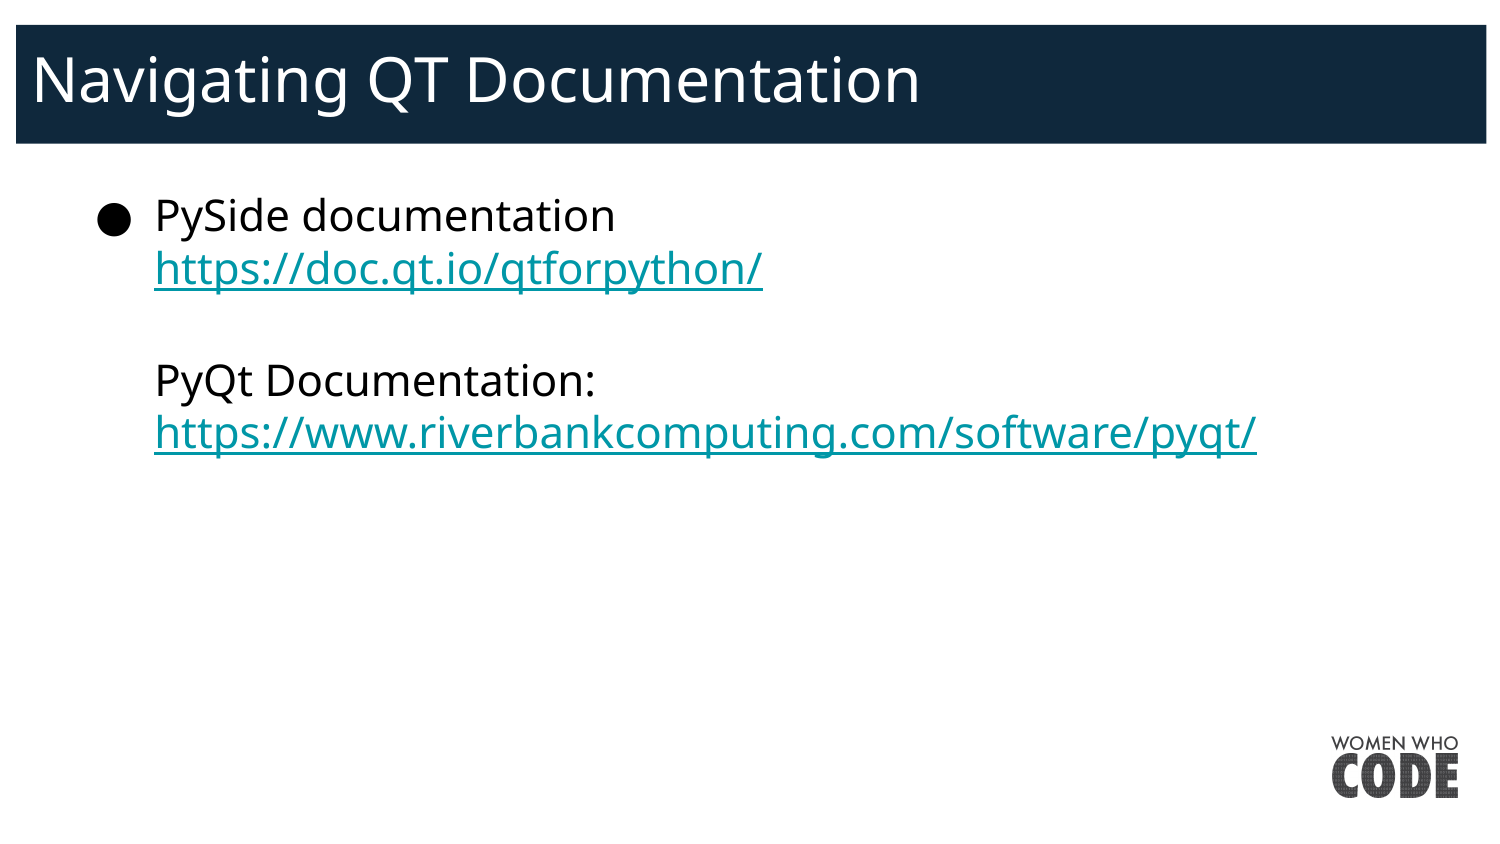

Navigating QT Documentation
# PySide documentation https://doc.qt.io/qtforpython/ PyQt Documentation: https://www.riverbankcomputing.com/software/pyqt/